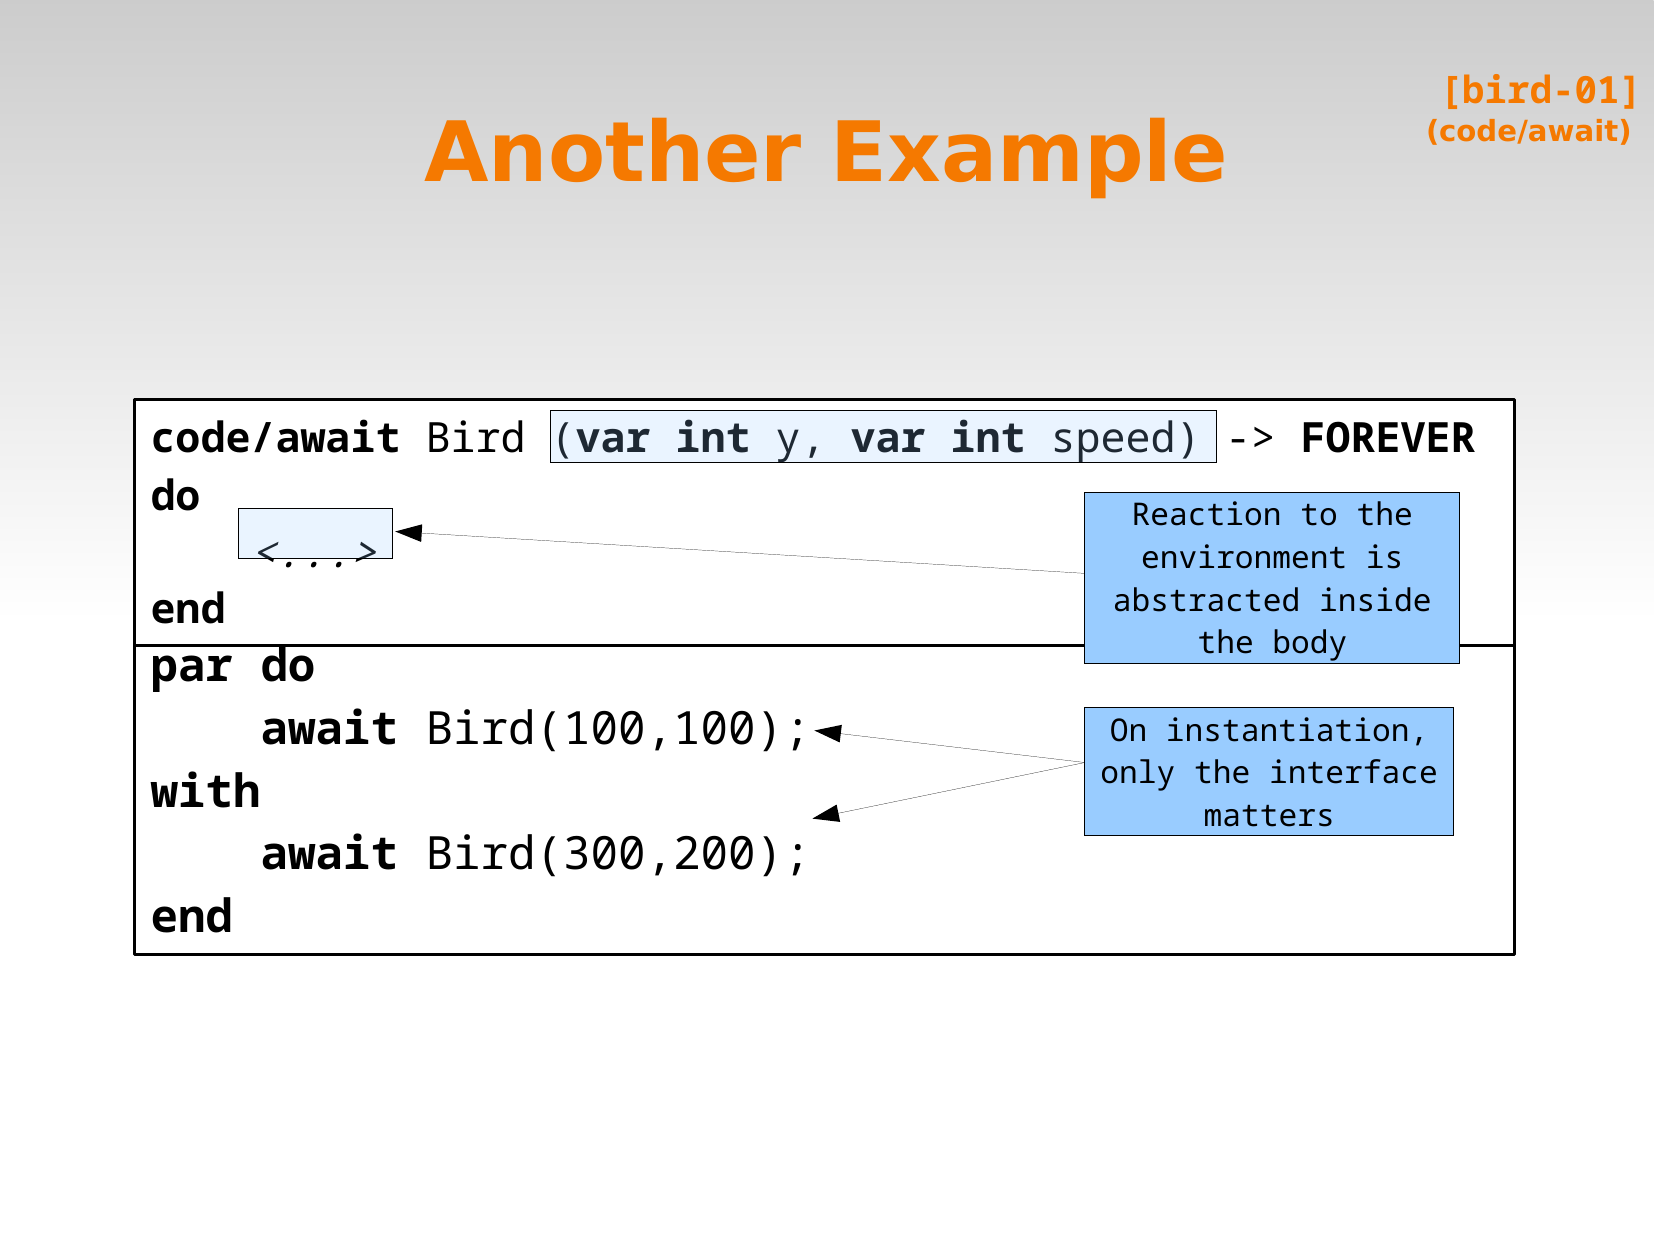

[bird-01]
(code/await)
# Another Example
code/await Bird (var int y, var int speed) -> FOREVER
do
 <...>
end
Reaction to the environment is abstracted inside the body
par do
 await Bird(100,100);
with
 await Bird(300,200);
end
On instantiation, only the interface matters